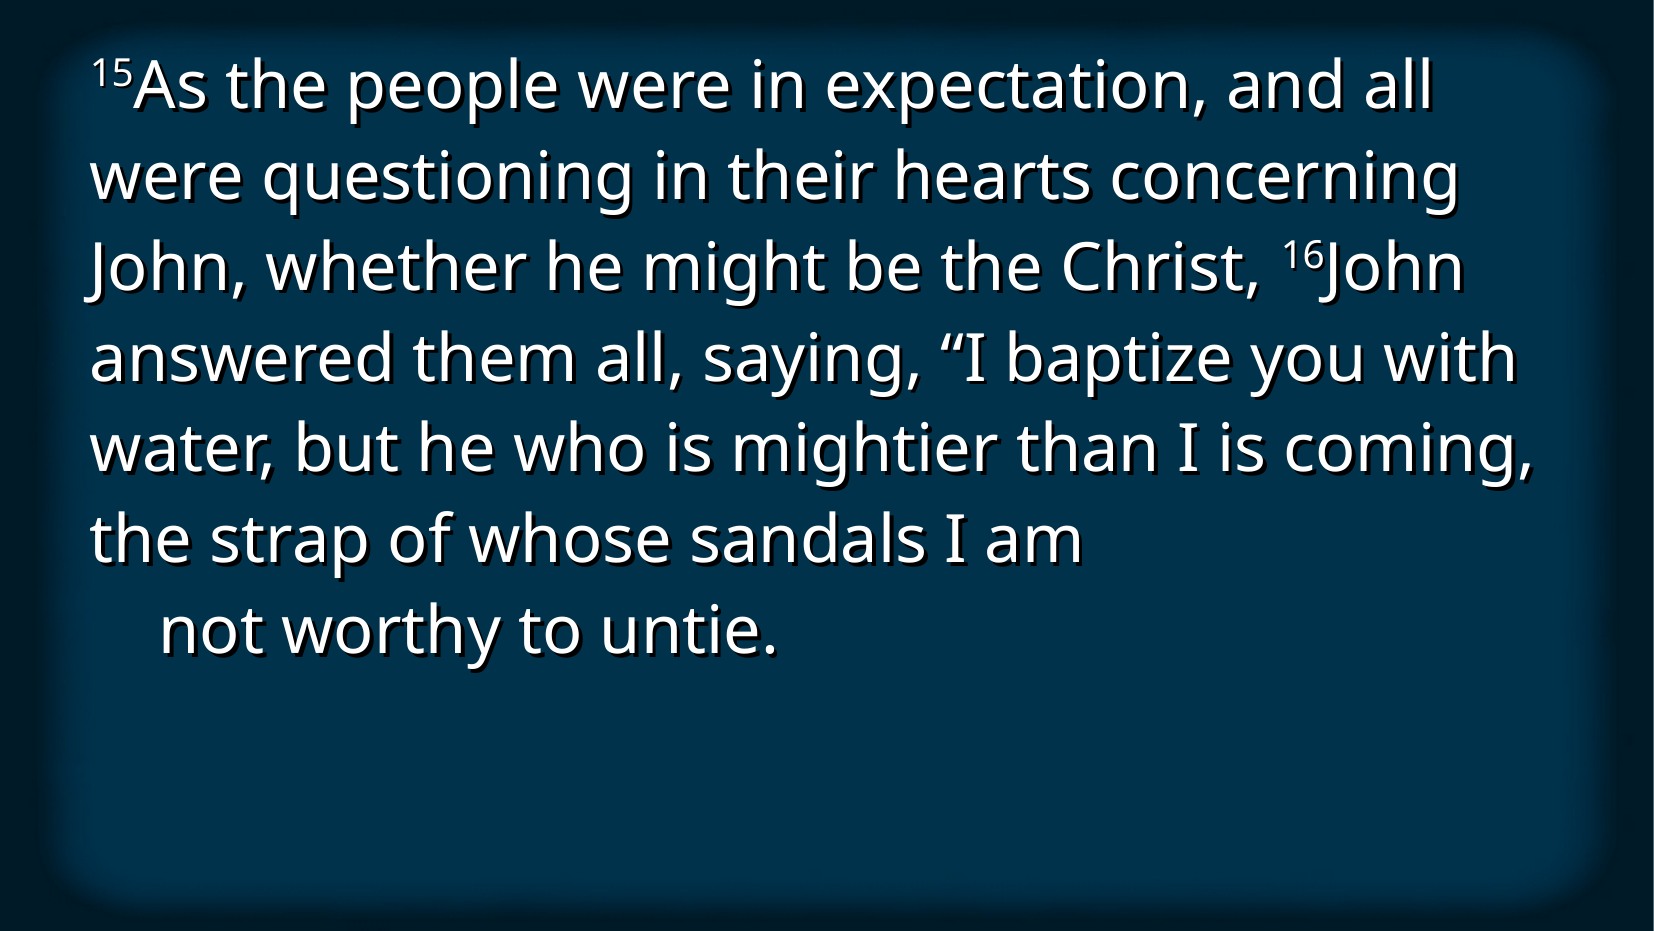

15As the people were in expectation, and all were questioning in their hearts concerning John, whether he might be the Christ, 16John answered them all, saying, “I baptize you with water, but he who is mightier than I is coming, the strap of whose sandals I am
 not worthy to untie.